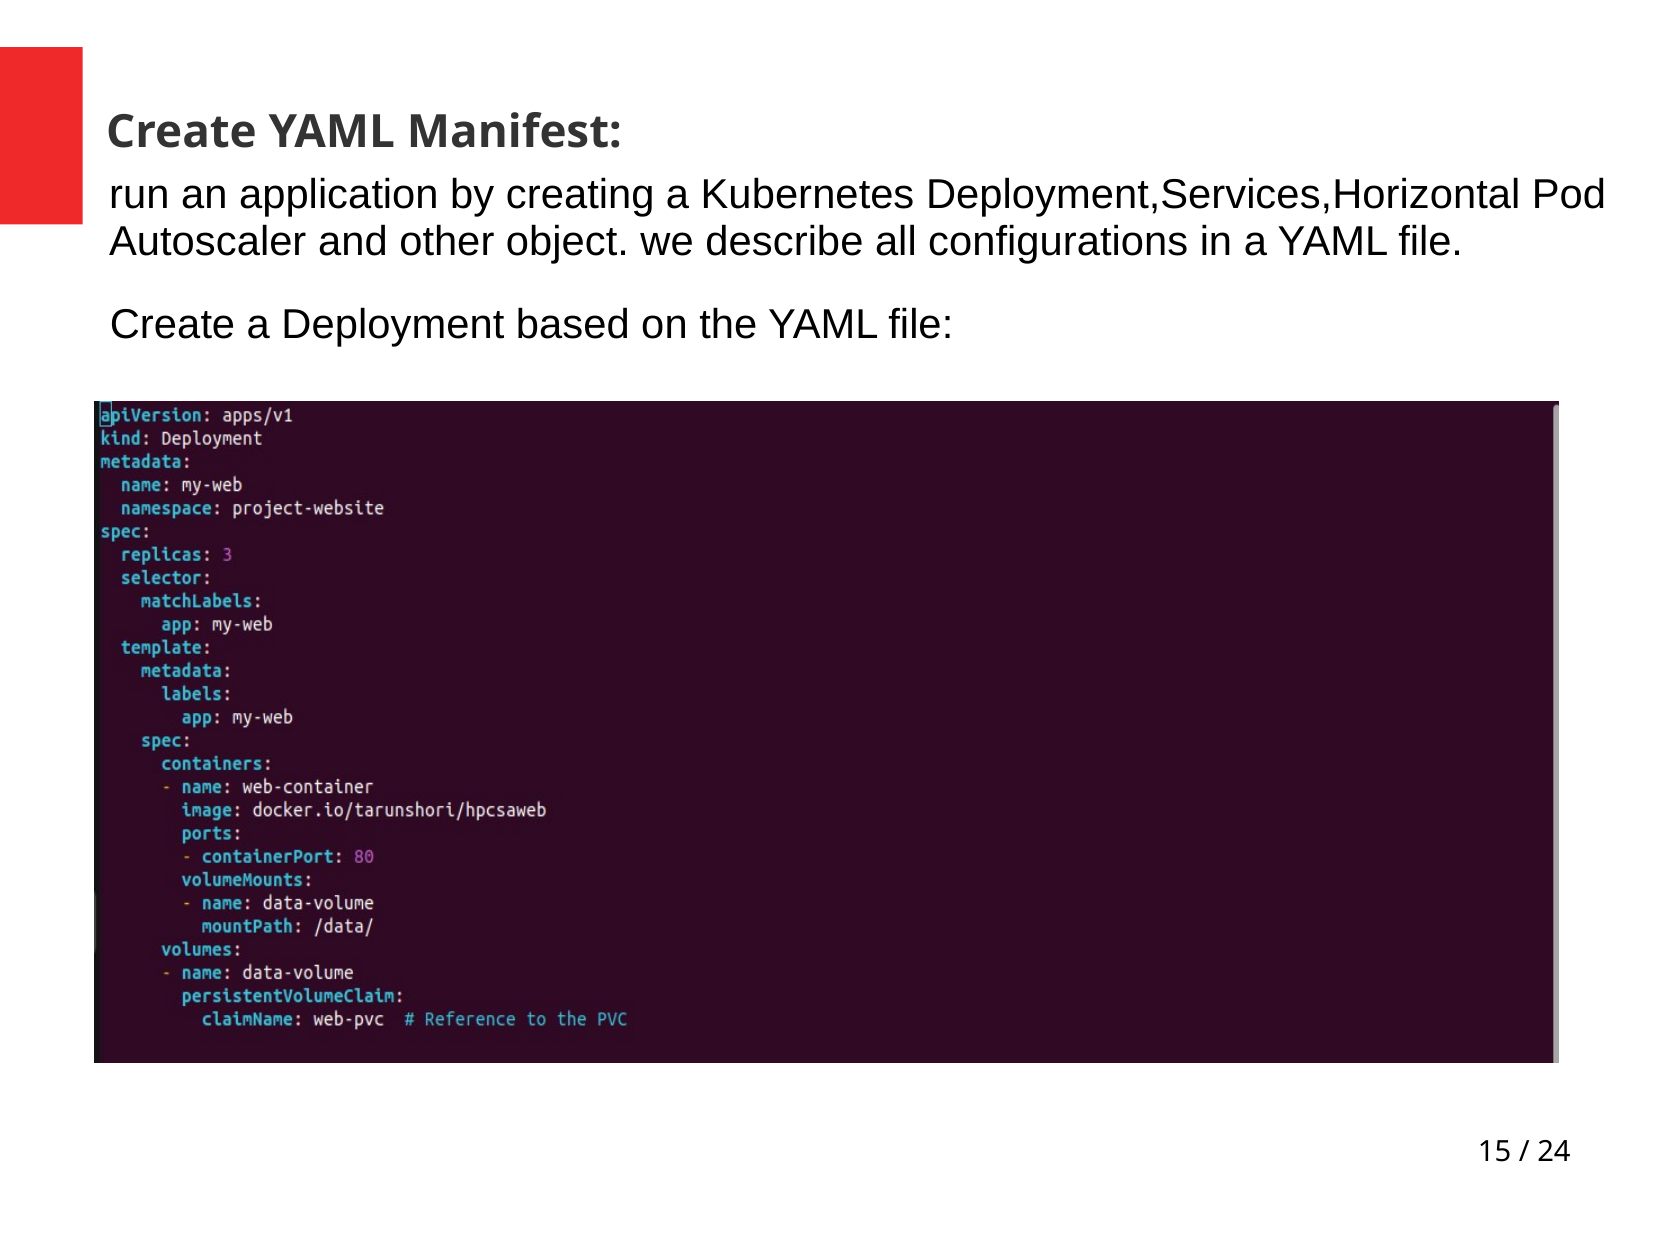

# Create YAML Manifest:
run an application by creating a Kubernetes Deployment,Services,Horizontal Pod
Autoscaler and other object. we describe all configurations in a YAML file.
Create a Deployment based on the YAML file:
15